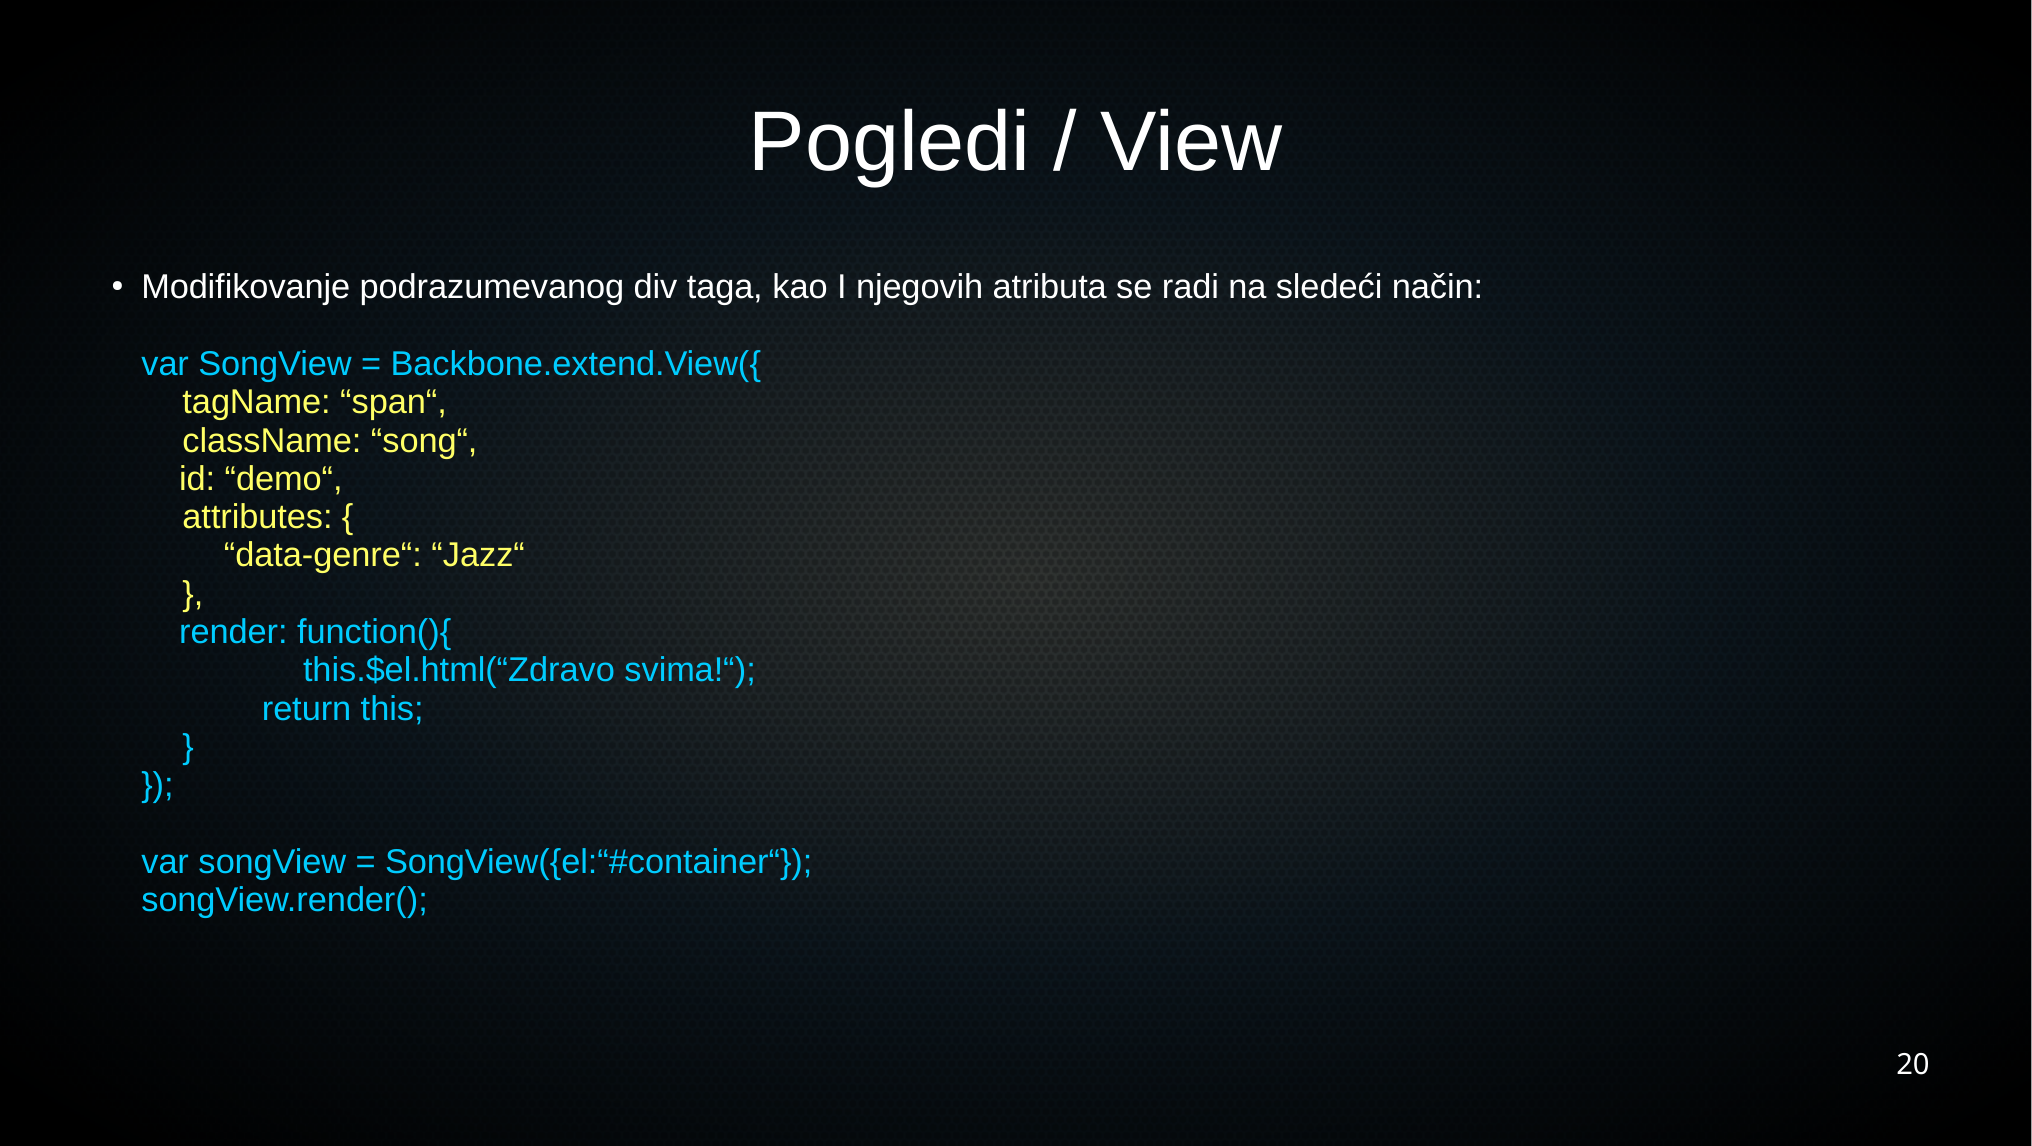

# Pogledi / View
Modifikovanje podrazumevanog div taga, kao I njegovih atributa se radi na sledeći način:
var SongView = Backbone.extend.View({
	tagName: “span“,
	className: “song“,
 id: “demo“,
	attributes: {
		“data-genre“: “Jazz“
	},
 render: function(){
			 this.$el.html(“Zdravo svima!“);
		 return this;
	}
});
var songView = SongView({el:“#container“});
songView.render();
20